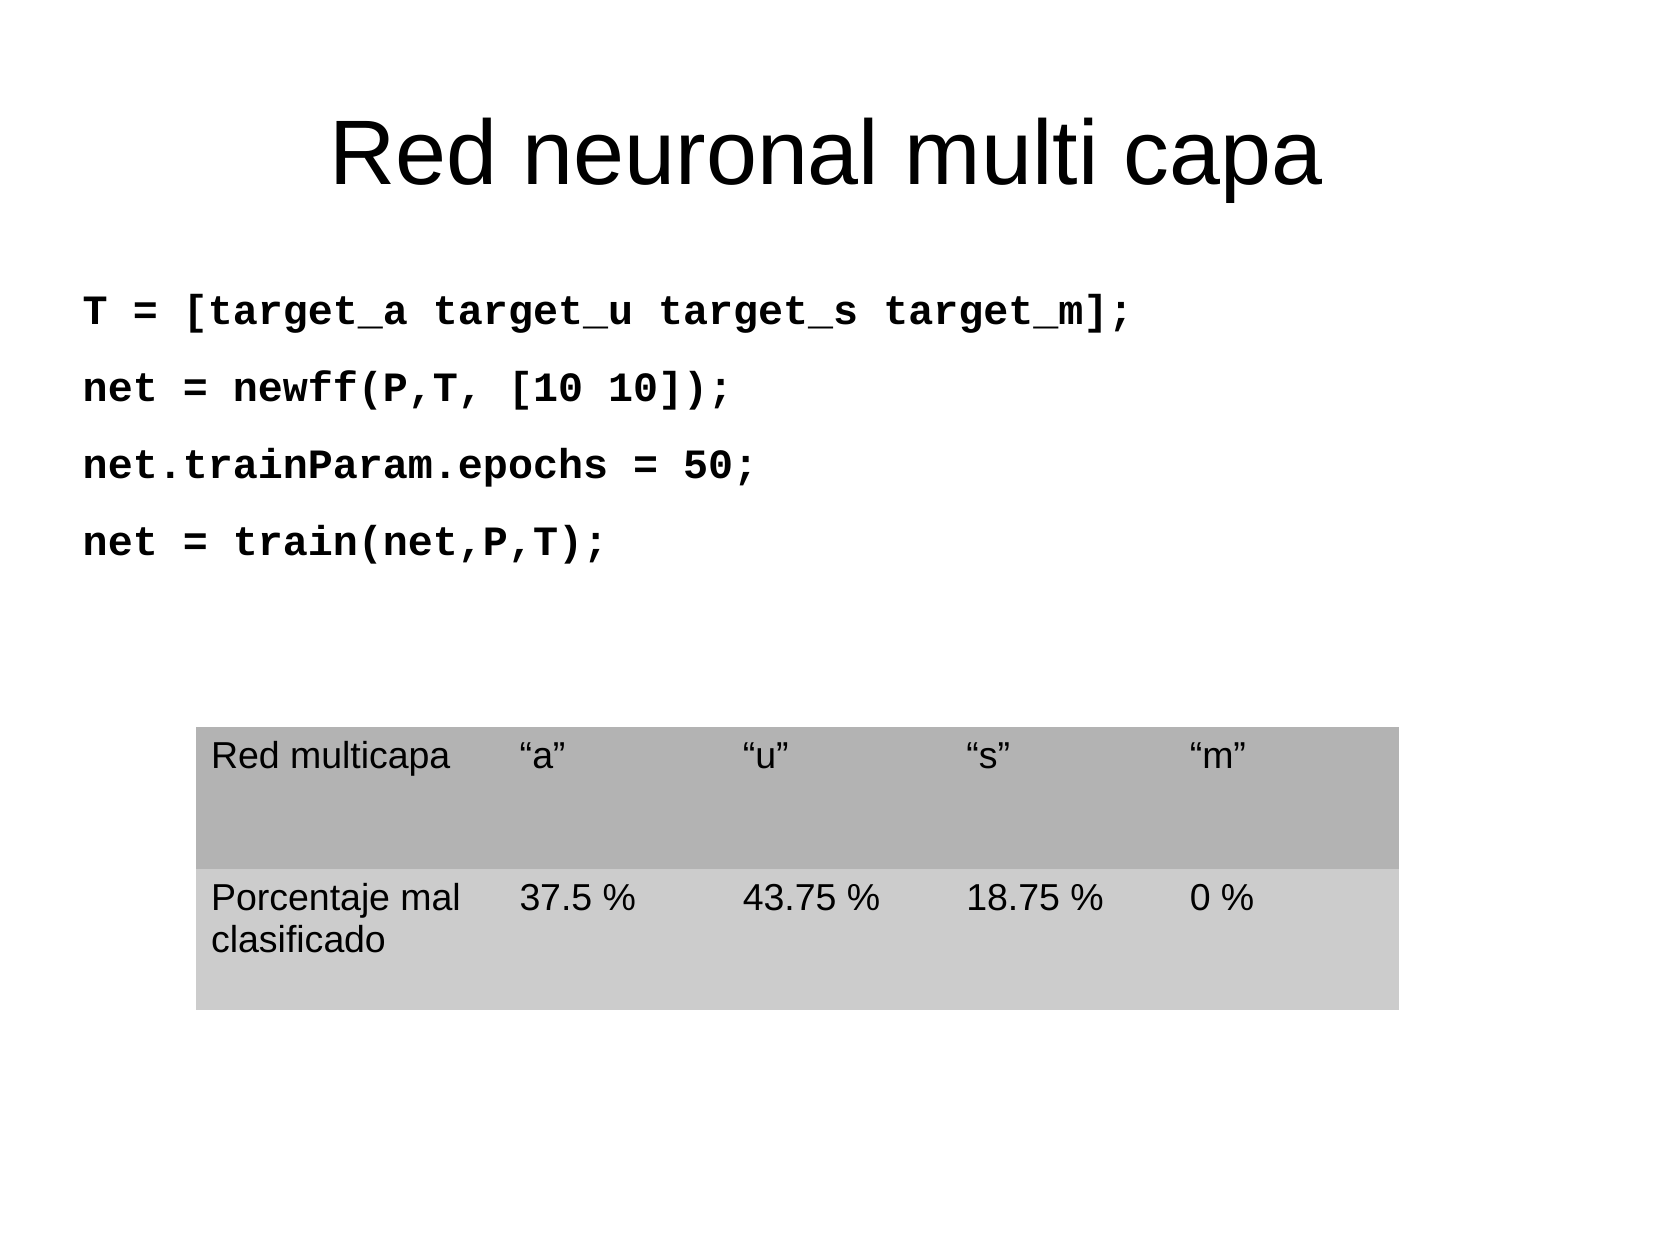

# Red neuronal multi capa
T = [target_a target_u target_s target_m];
net = newff(P,T, [10 10]);
net.trainParam.epochs = 50;
net = train(net,P,T);
| Red multicapa | “a” | “u” | “s” | “m” |
| --- | --- | --- | --- | --- |
| Porcentaje mal clasificado | 37.5 % | 43.75 % | 18.75 % | 0 % |